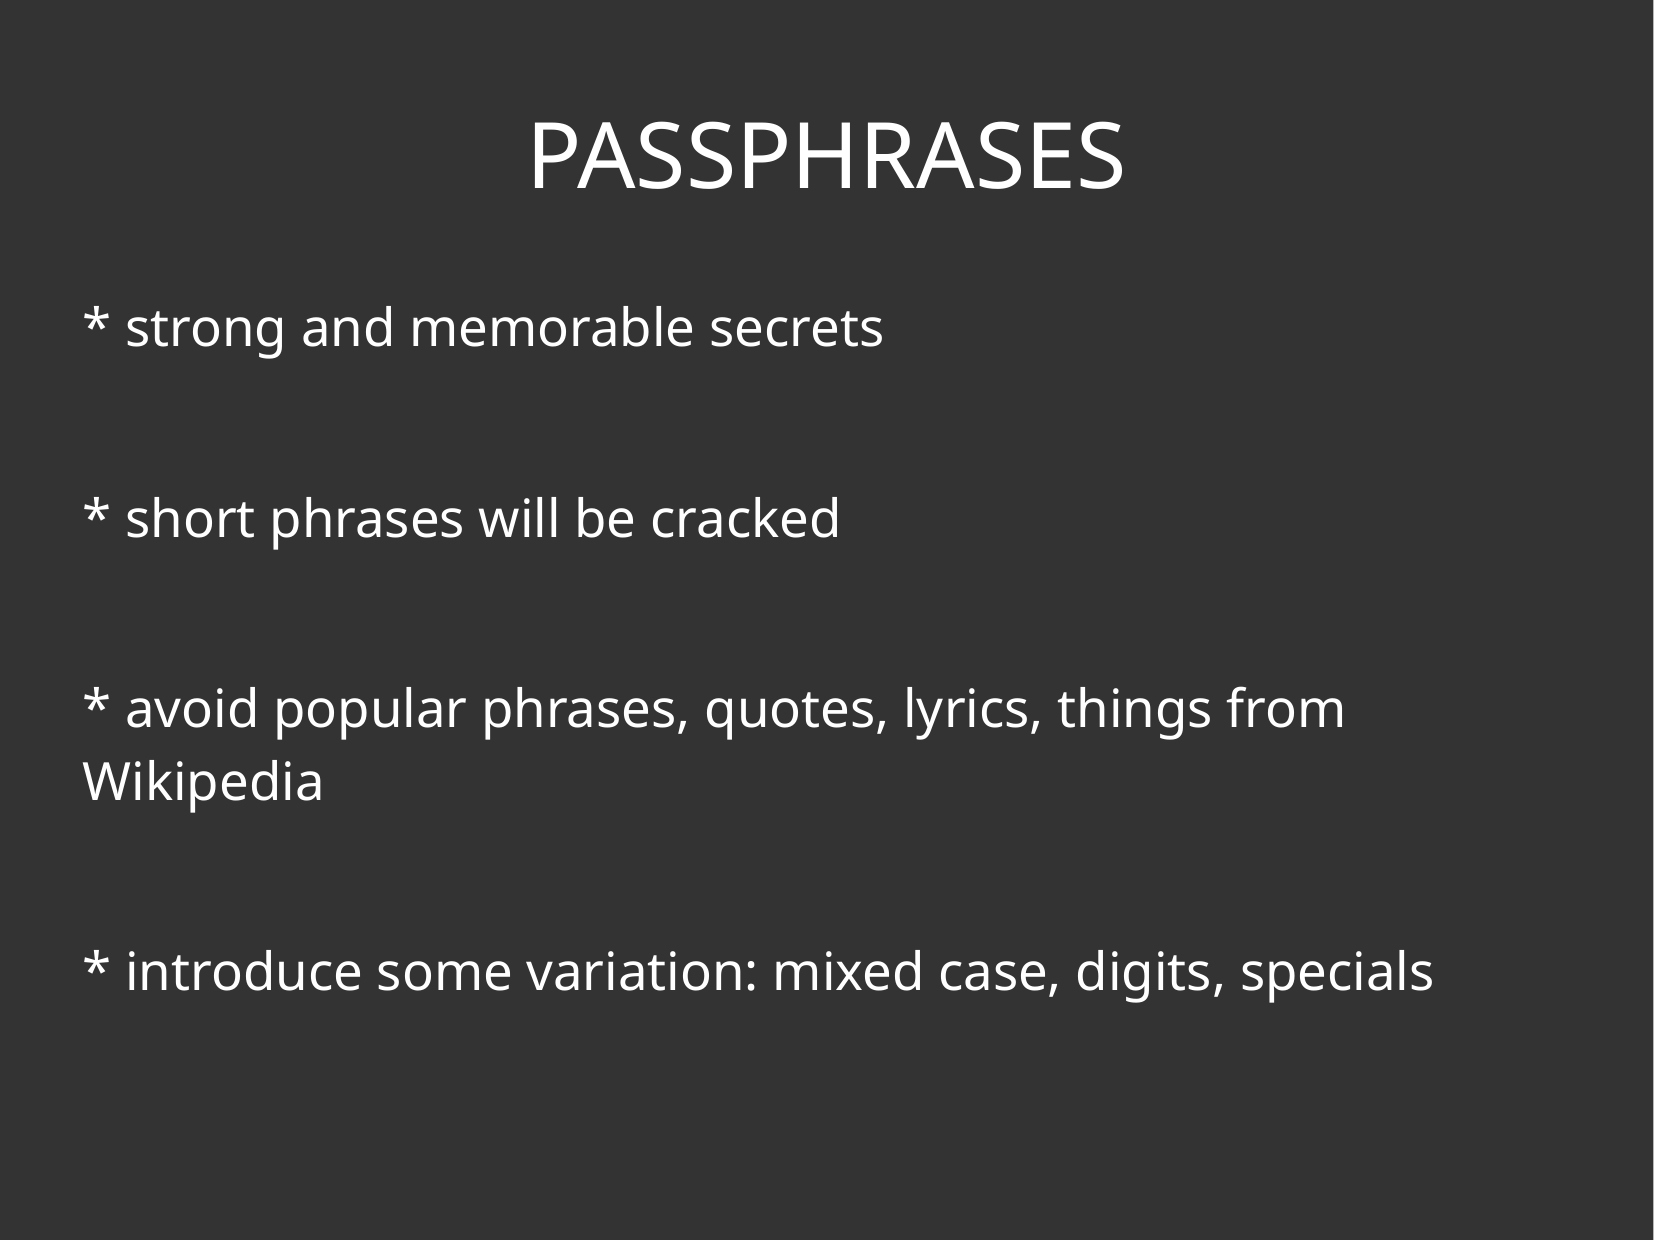

# PASSPHRASES
* strong and memorable secrets
* short phrases will be cracked
* avoid popular phrases, quotes, lyrics, things from Wikipedia
* introduce some variation: mixed case, digits, specials